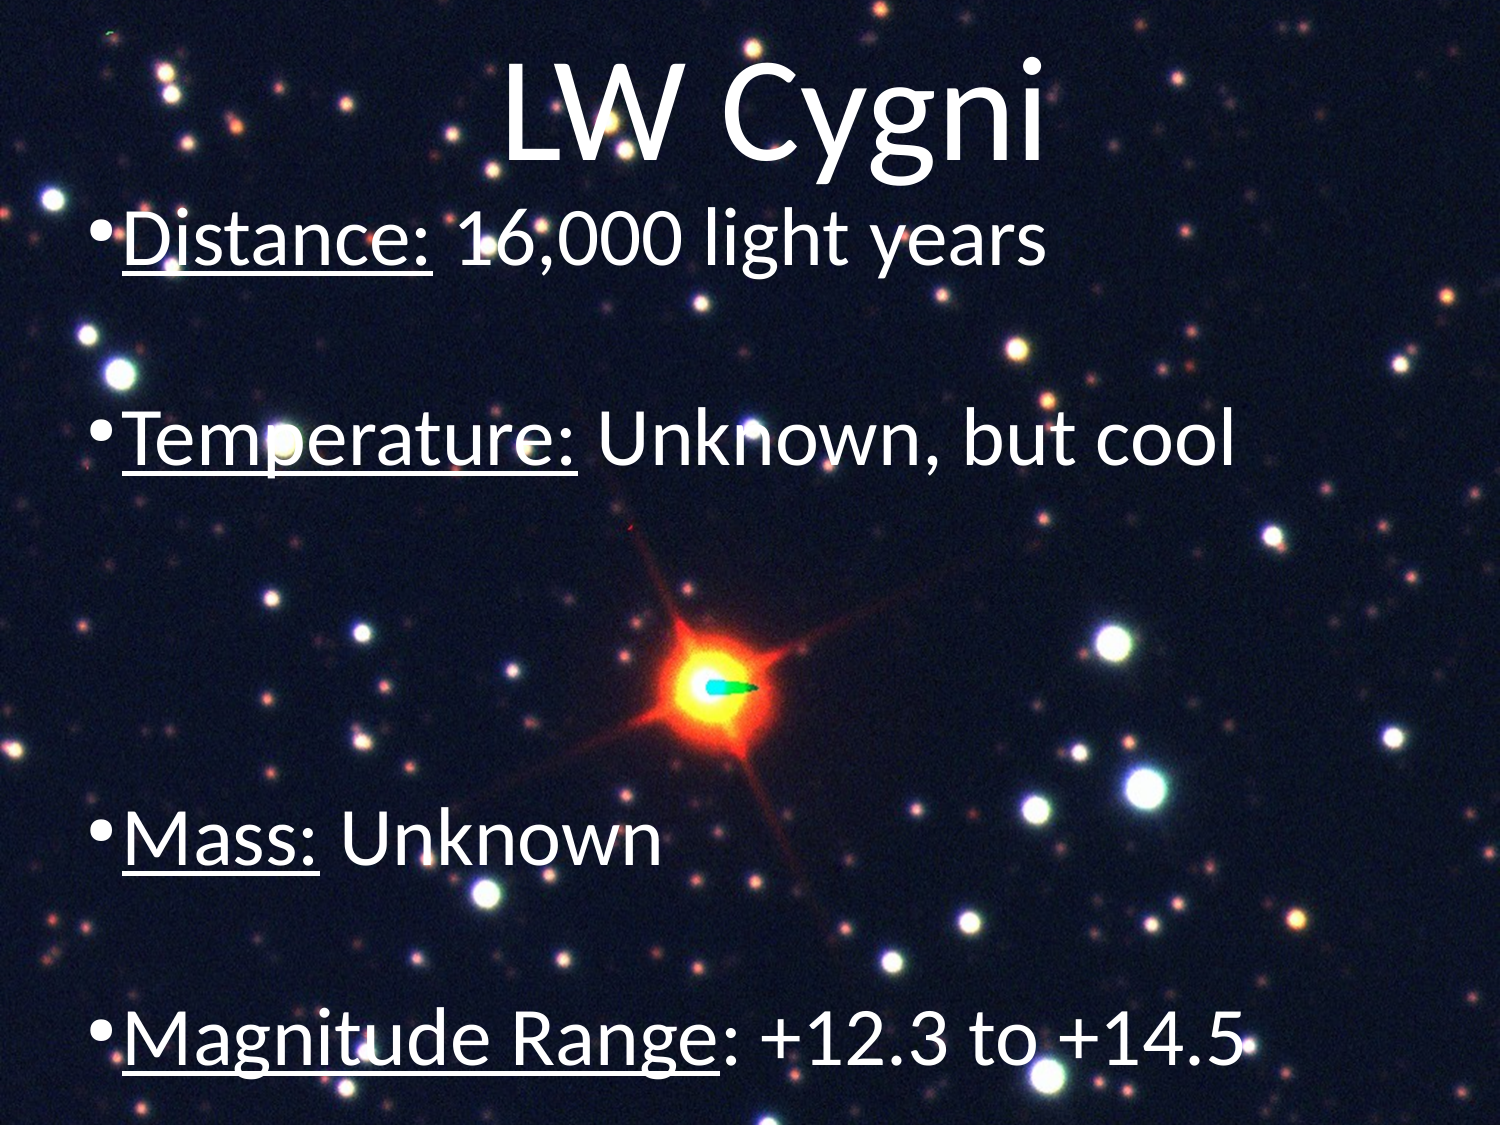

LW Cygni
Distance: 16,000 light years
Temperature: Unknown, but cool
Mass: Unknown
Magnitude Range: +12.3 to +14.5